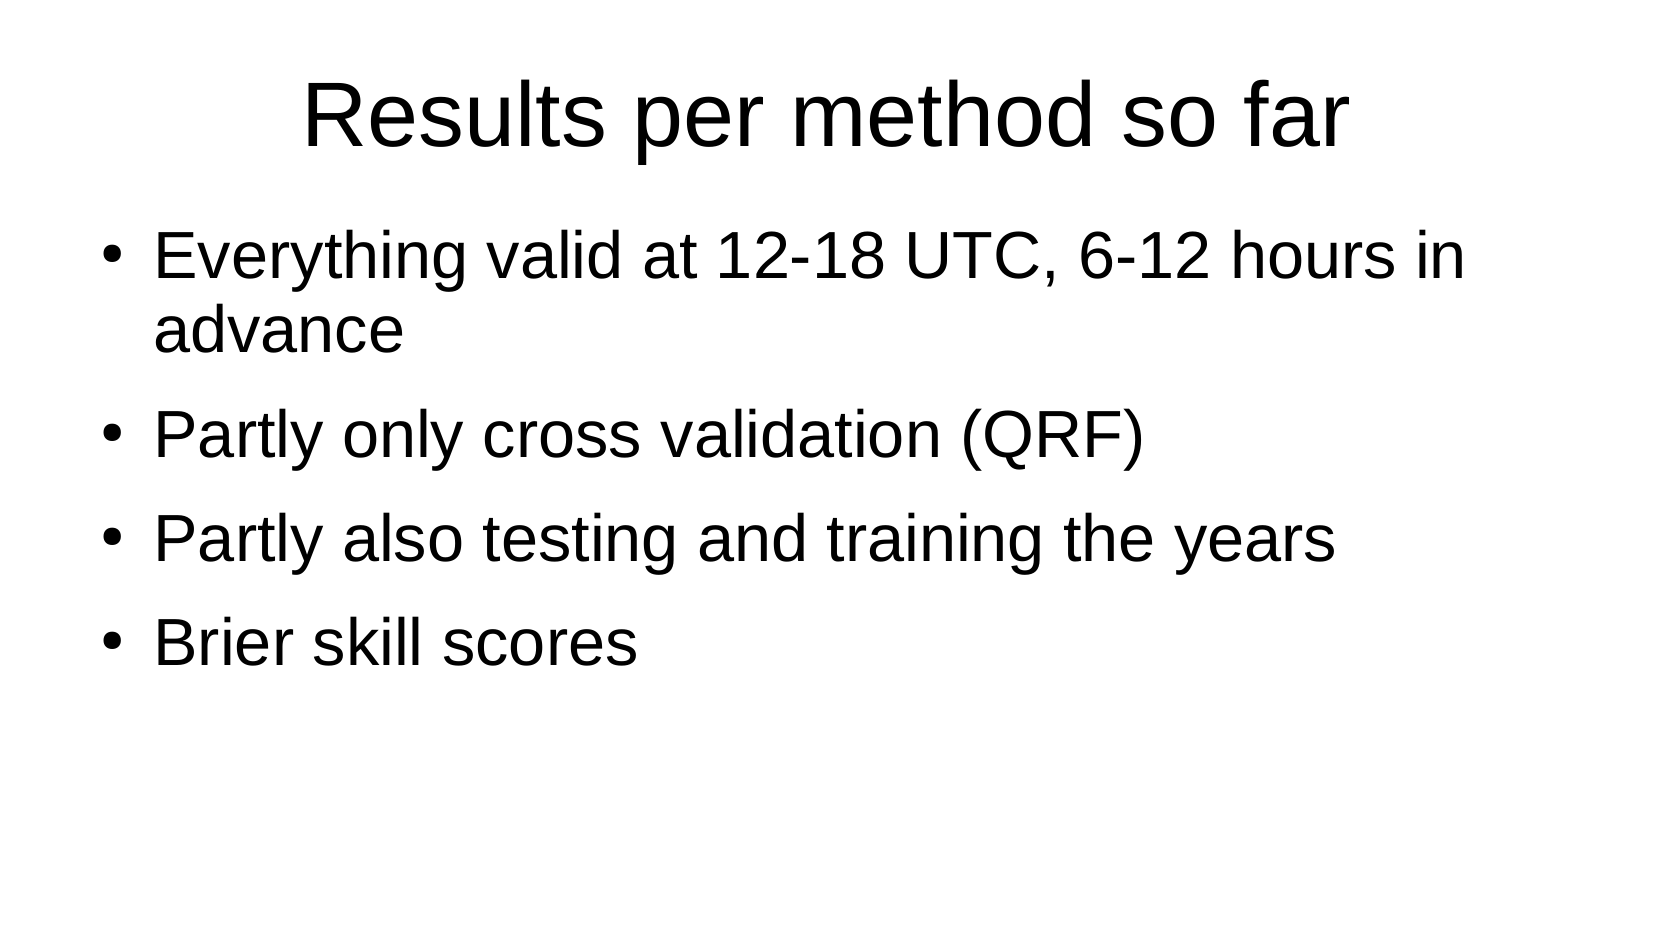

# Results per method so far
Everything valid at 12-18 UTC, 6-12 hours in advance
Partly only cross validation (QRF)
Partly also testing and training the years
Brier skill scores